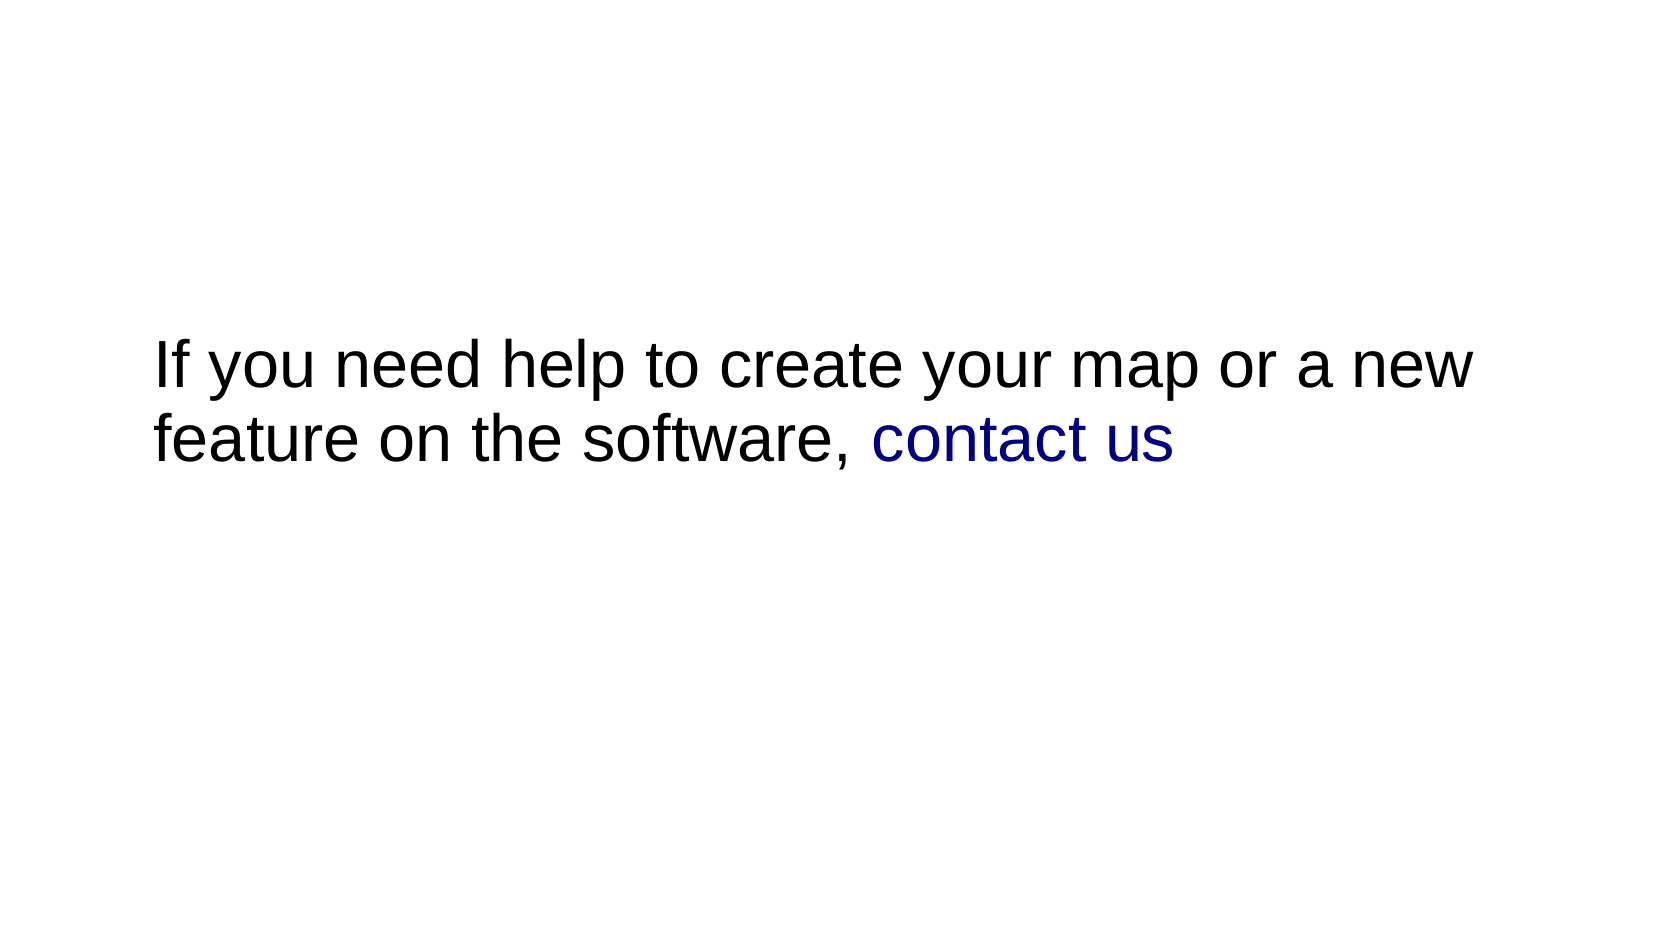

# If you need help to create your map or a new feature on the software, contact us